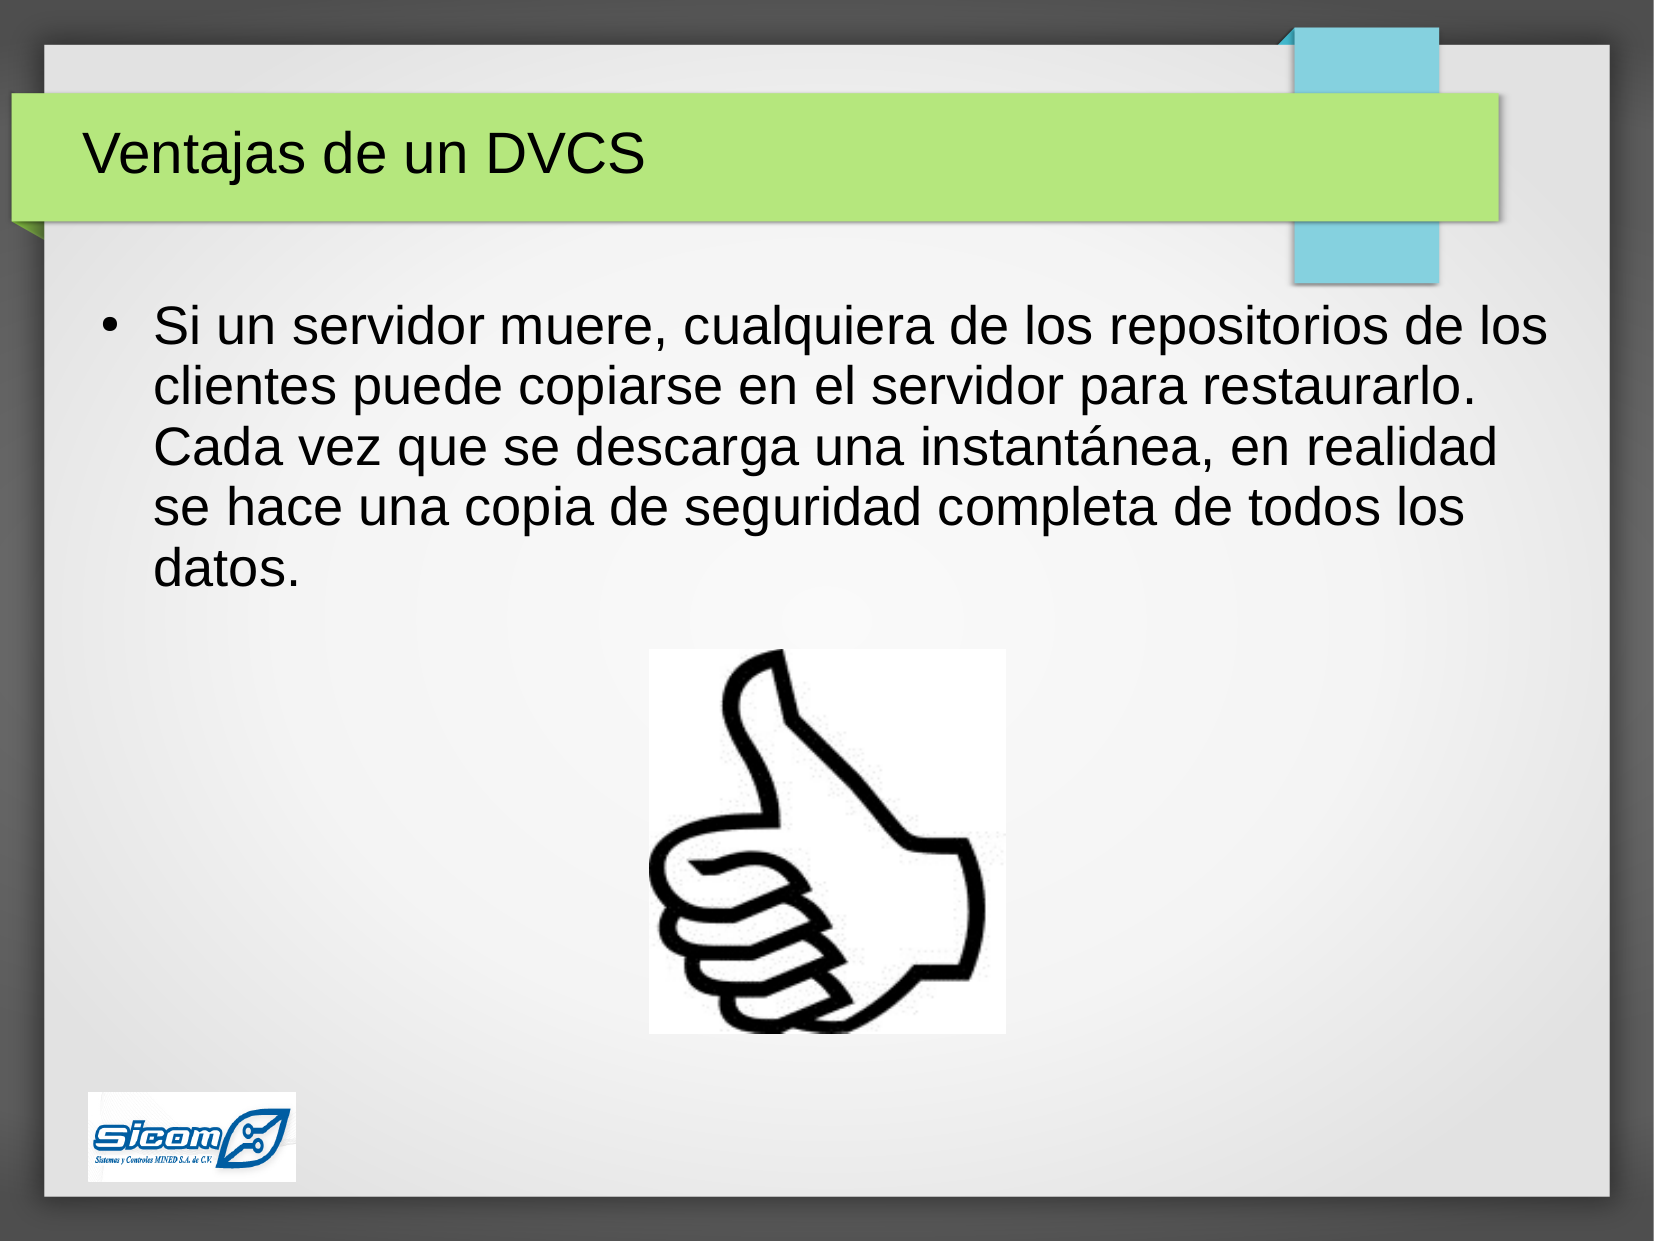

# Ventajas de un DVCS
Si un servidor muere, cualquiera de los repositorios de los clientes puede copiarse en el servidor para restaurarlo. Cada vez que se descarga una instantánea, en realidad se hace una copia de seguridad completa de todos los datos.